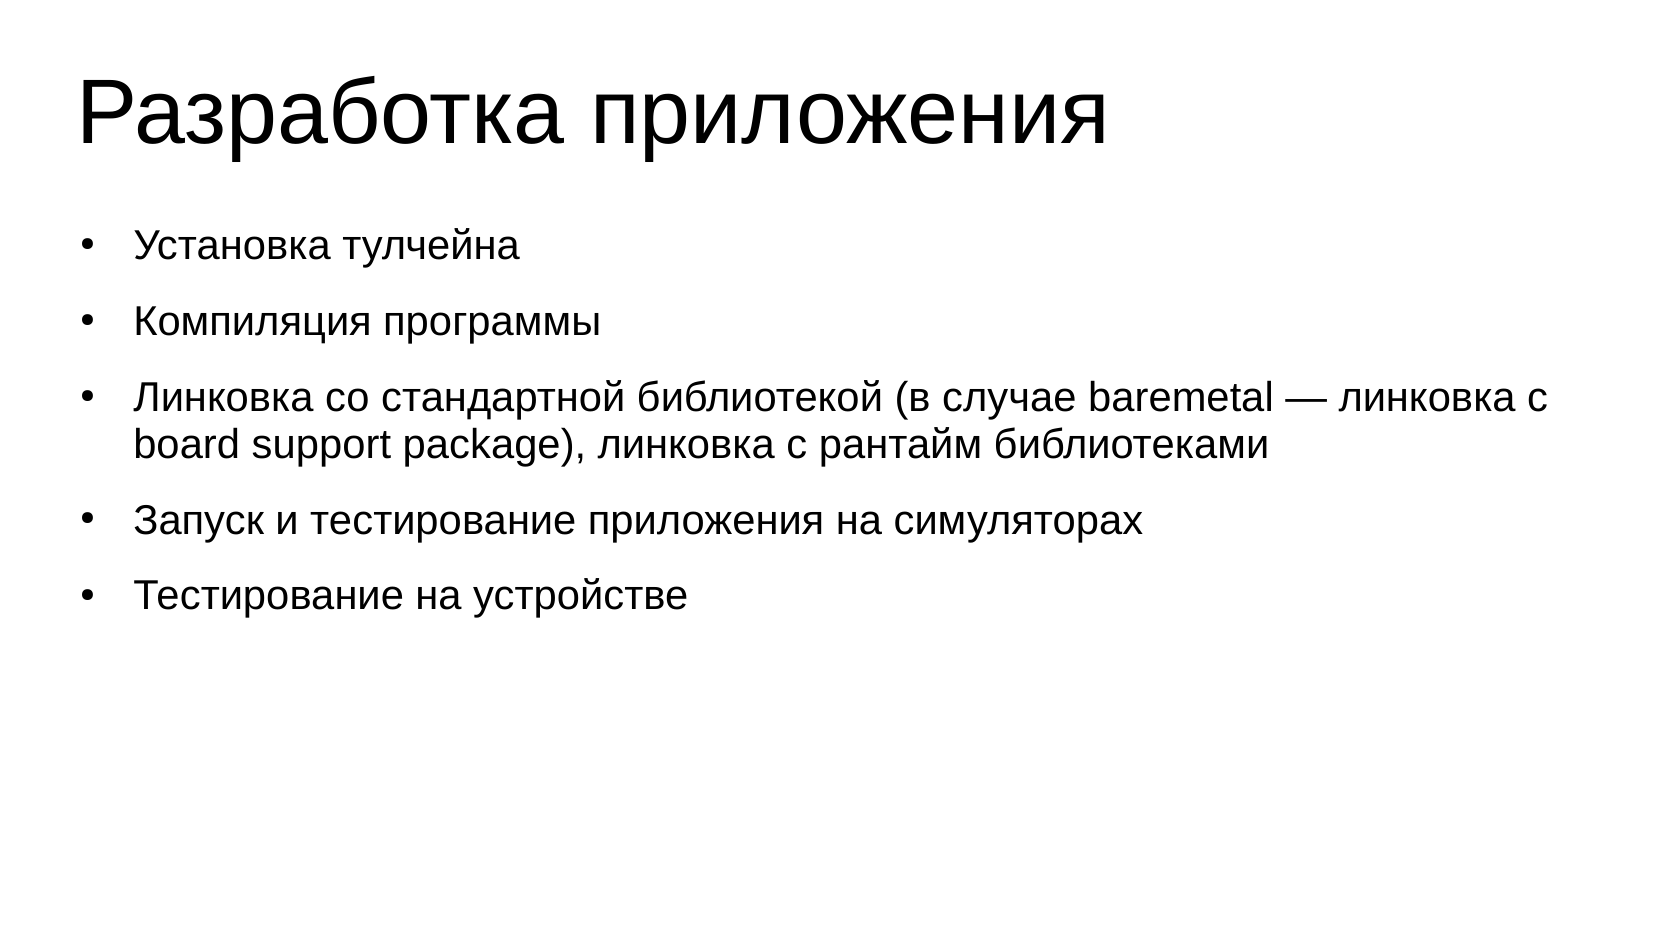

Разработка приложения
# Установка тулчейна
Компиляция программы
Линковка со стандартной библиотекой (в случае baremetal — линковка с board support package), линковка с рантайм библиотеками
Запуск и тестирование приложения на симуляторах
Тестирование на устройстве